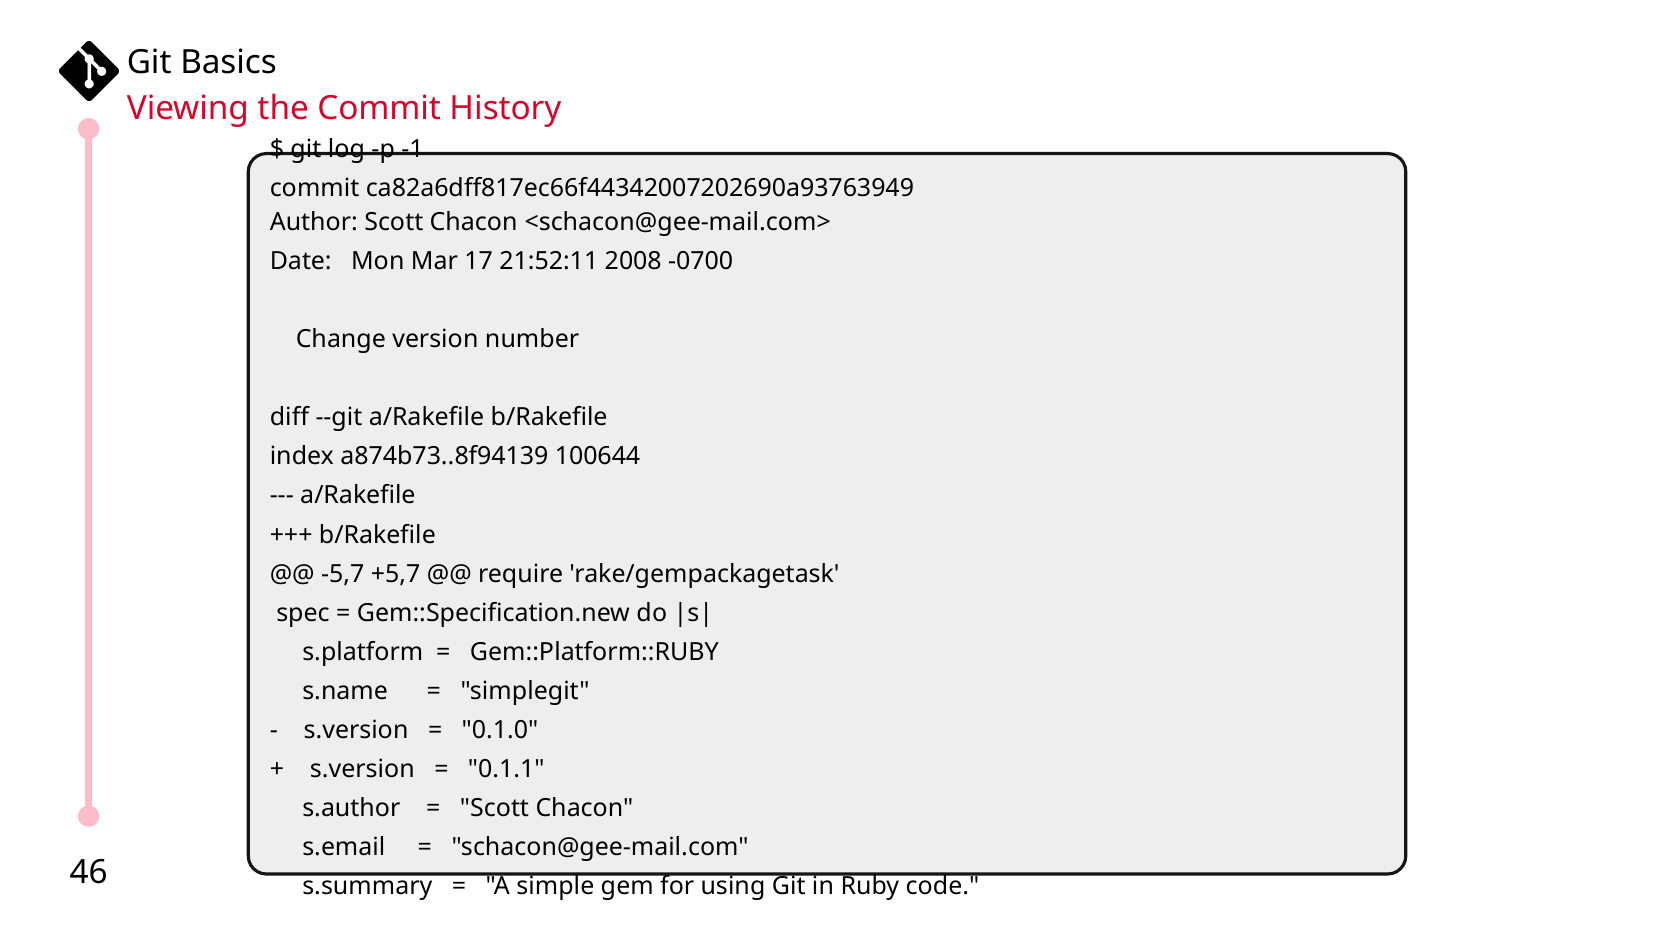

Git Basics
Viewing the Commit History
$ git log -p -1
commit ca82a6dff817ec66f44342007202690a93763949
Author: Scott Chacon <schacon@gee-mail.com>
Date: Mon Mar 17 21:52:11 2008 -0700
 Change version number
diff --git a/Rakefile b/Rakefile
index a874b73..8f94139 100644
--- a/Rakefile
+++ b/Rakefile
@@ -5,7 +5,7 @@ require 'rake/gempackagetask'
 spec = Gem::Specification.new do |s|
 s.platform = Gem::Platform::RUBY
 s.name = "simplegit"
- s.version = "0.1.0"
+ s.version = "0.1.1"
 s.author = "Scott Chacon"
 s.email = "schacon@gee-mail.com"
 s.summary = "A simple gem for using Git in Ruby code."
46